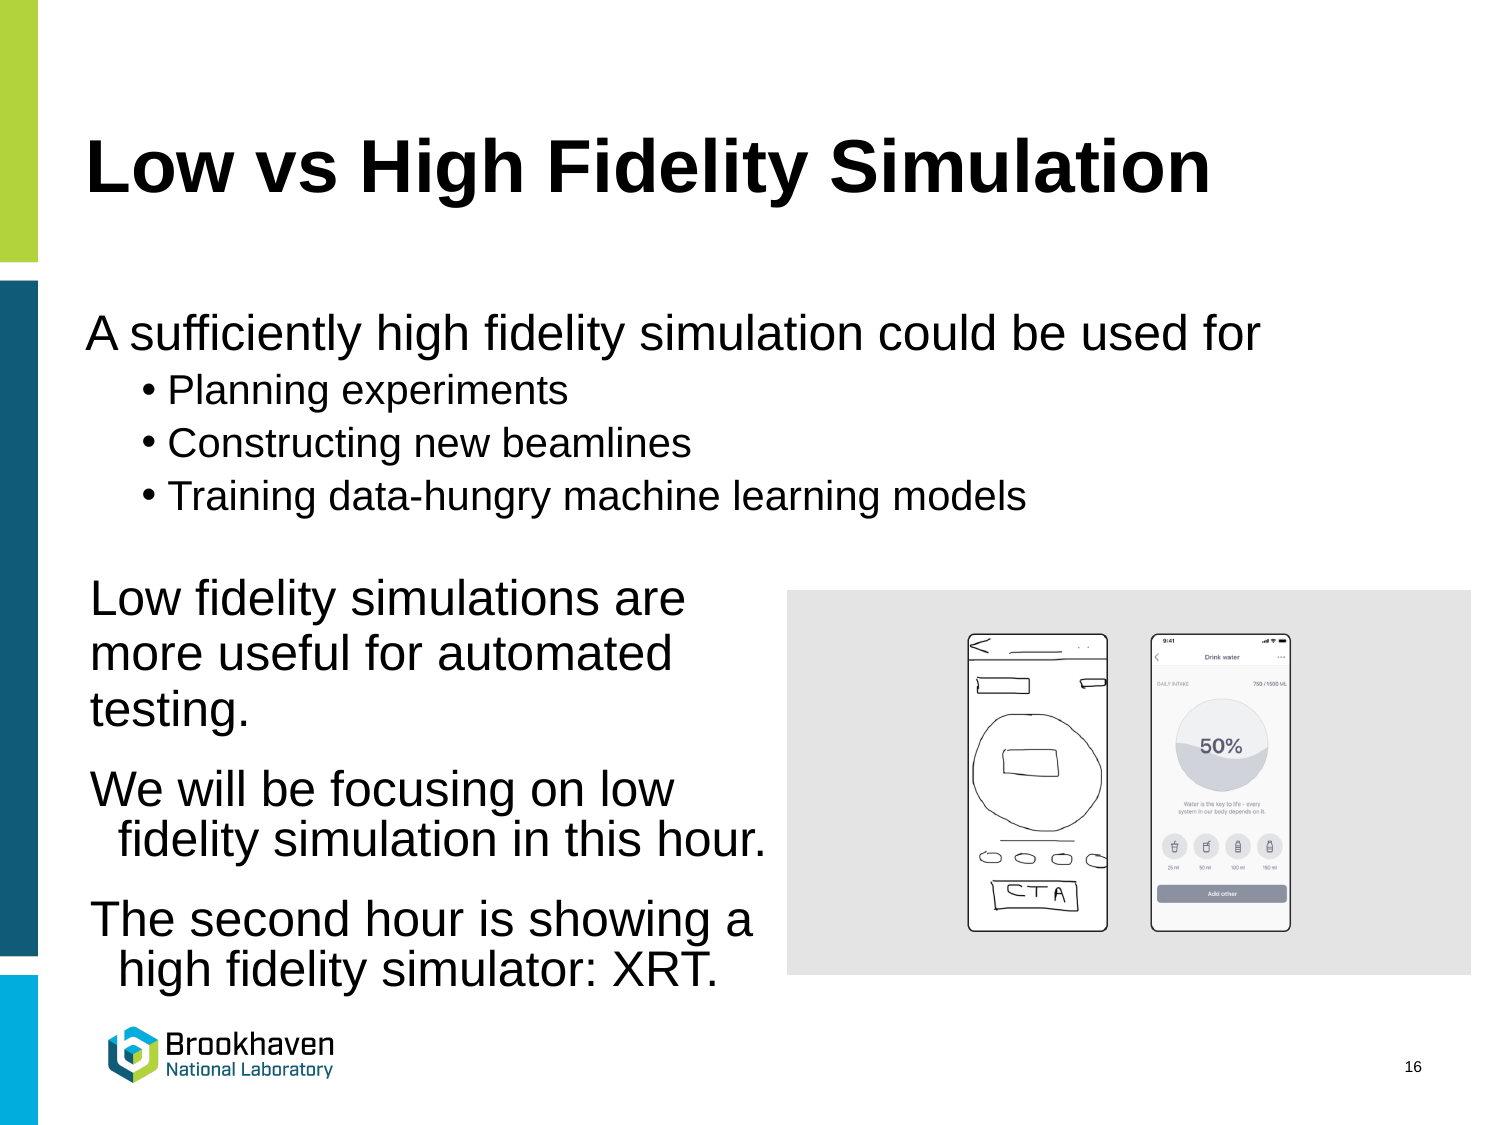

# Low vs High Fidelity Simulation
A sufficiently high fidelity simulation could be used for
 Planning experiments
 Constructing new beamlines
 Training data-hungry machine learning models
Low fidelity simulations are more useful for automated testing.
We will be focusing on low fidelity simulation in this hour.
The second hour is showing a high fidelity simulator: XRT.